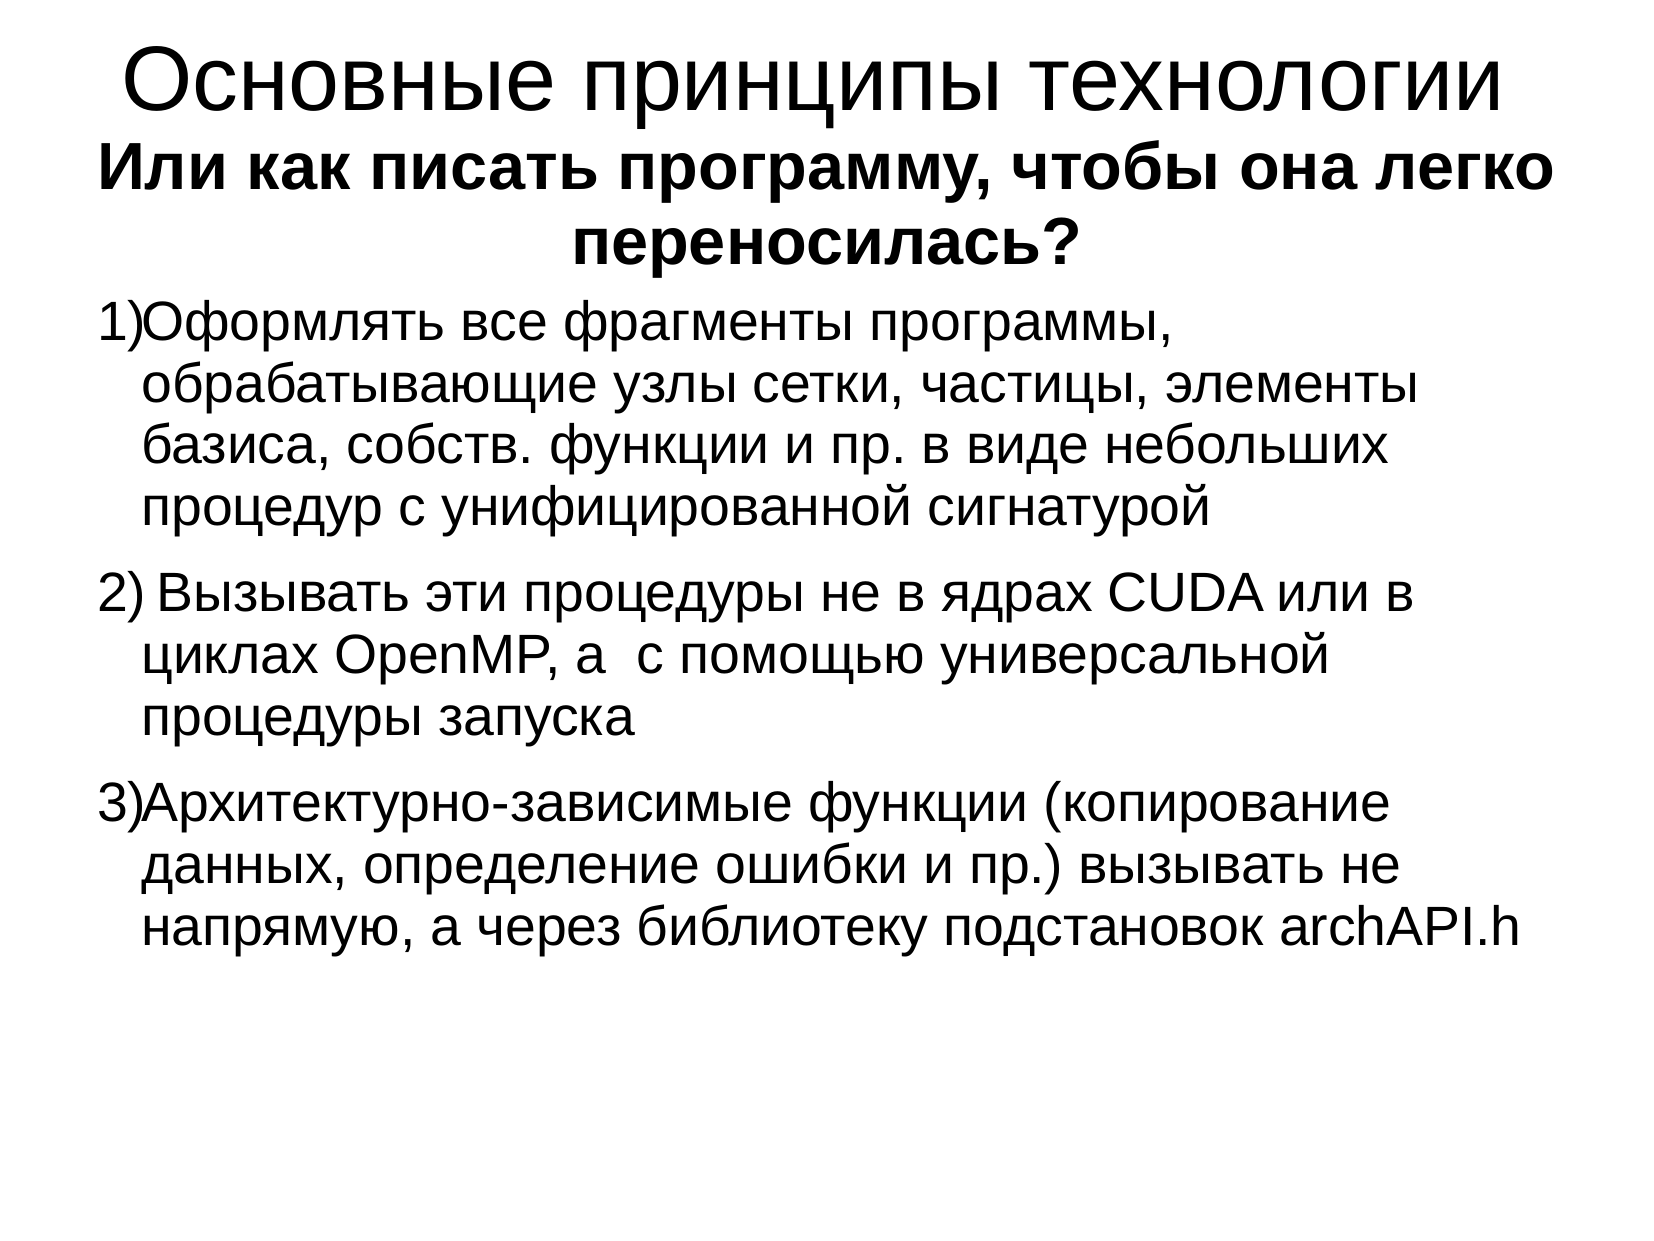

# Основные принципы технологии Или как писать программу, чтобы она легко переносилась?
Оформлять все фрагменты программы, обрабатывающие узлы сетки, частицы, элементы базиса, собств. функции и пр. в виде небольших процедур с унифицированной сигнатурой
 Вызывать эти процедуры не в ядрах CUDA или в циклах OpenMP, а c помощью универсальной процедуры запуска
Архитектурно-зависимые функции (копирование данных, определение ошибки и пр.) вызывать не напрямую, а через библиотеку подстановок archAPI.h